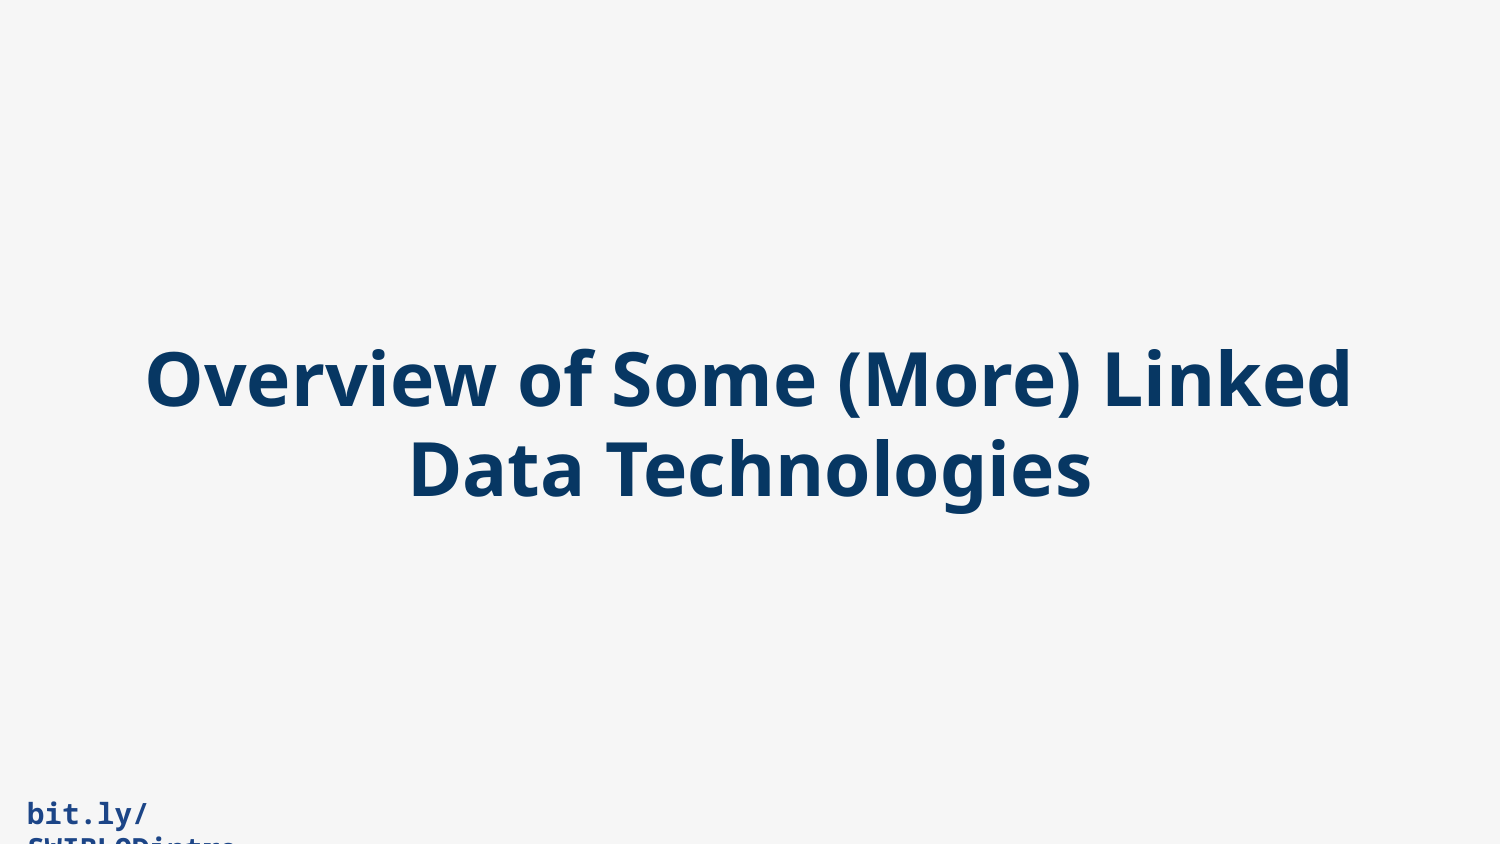

# Overview of Some (More) Linked Data Technologies